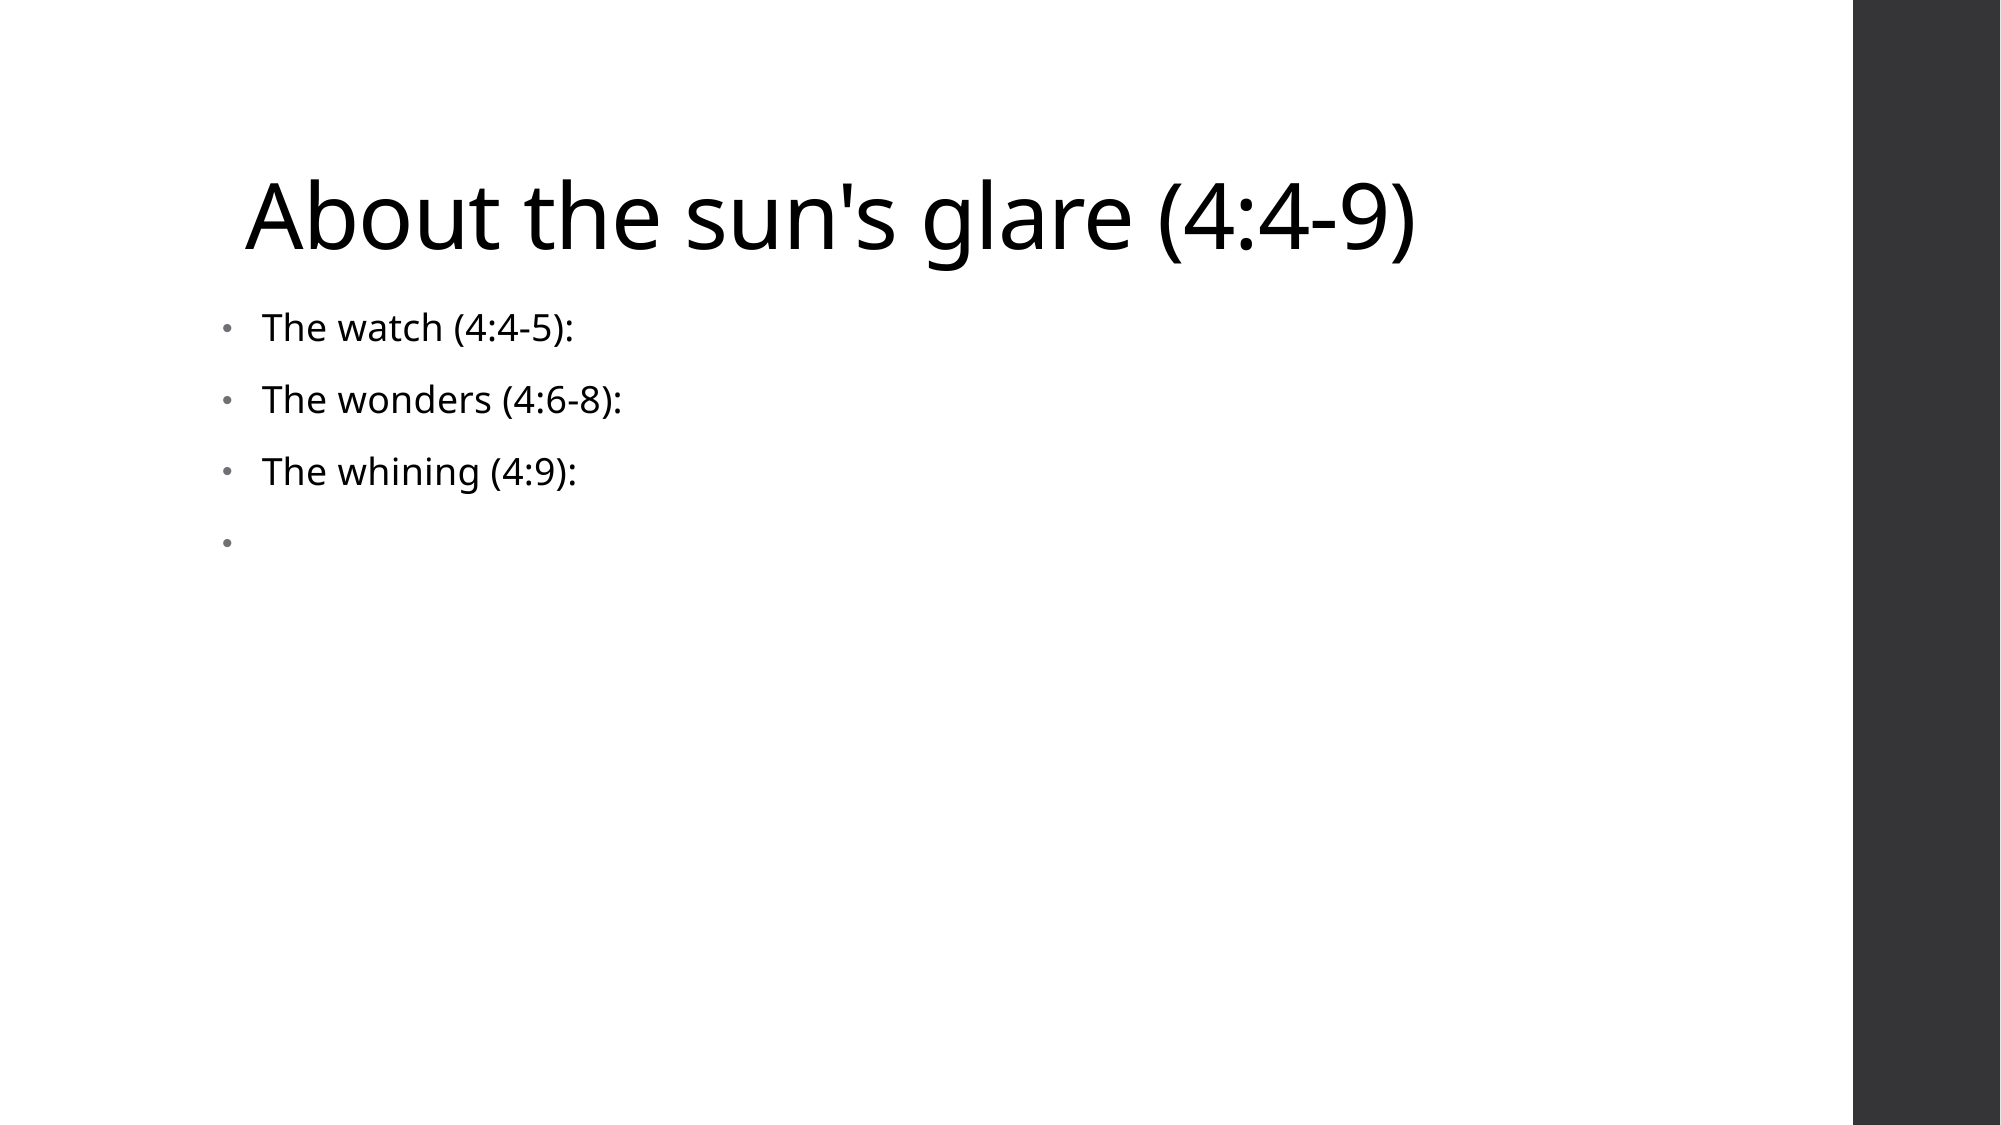

# About the sun's glare (4:4-9)
 The watch (4:4-5):
 The wonders (4:6-8):
 The whining (4:9):